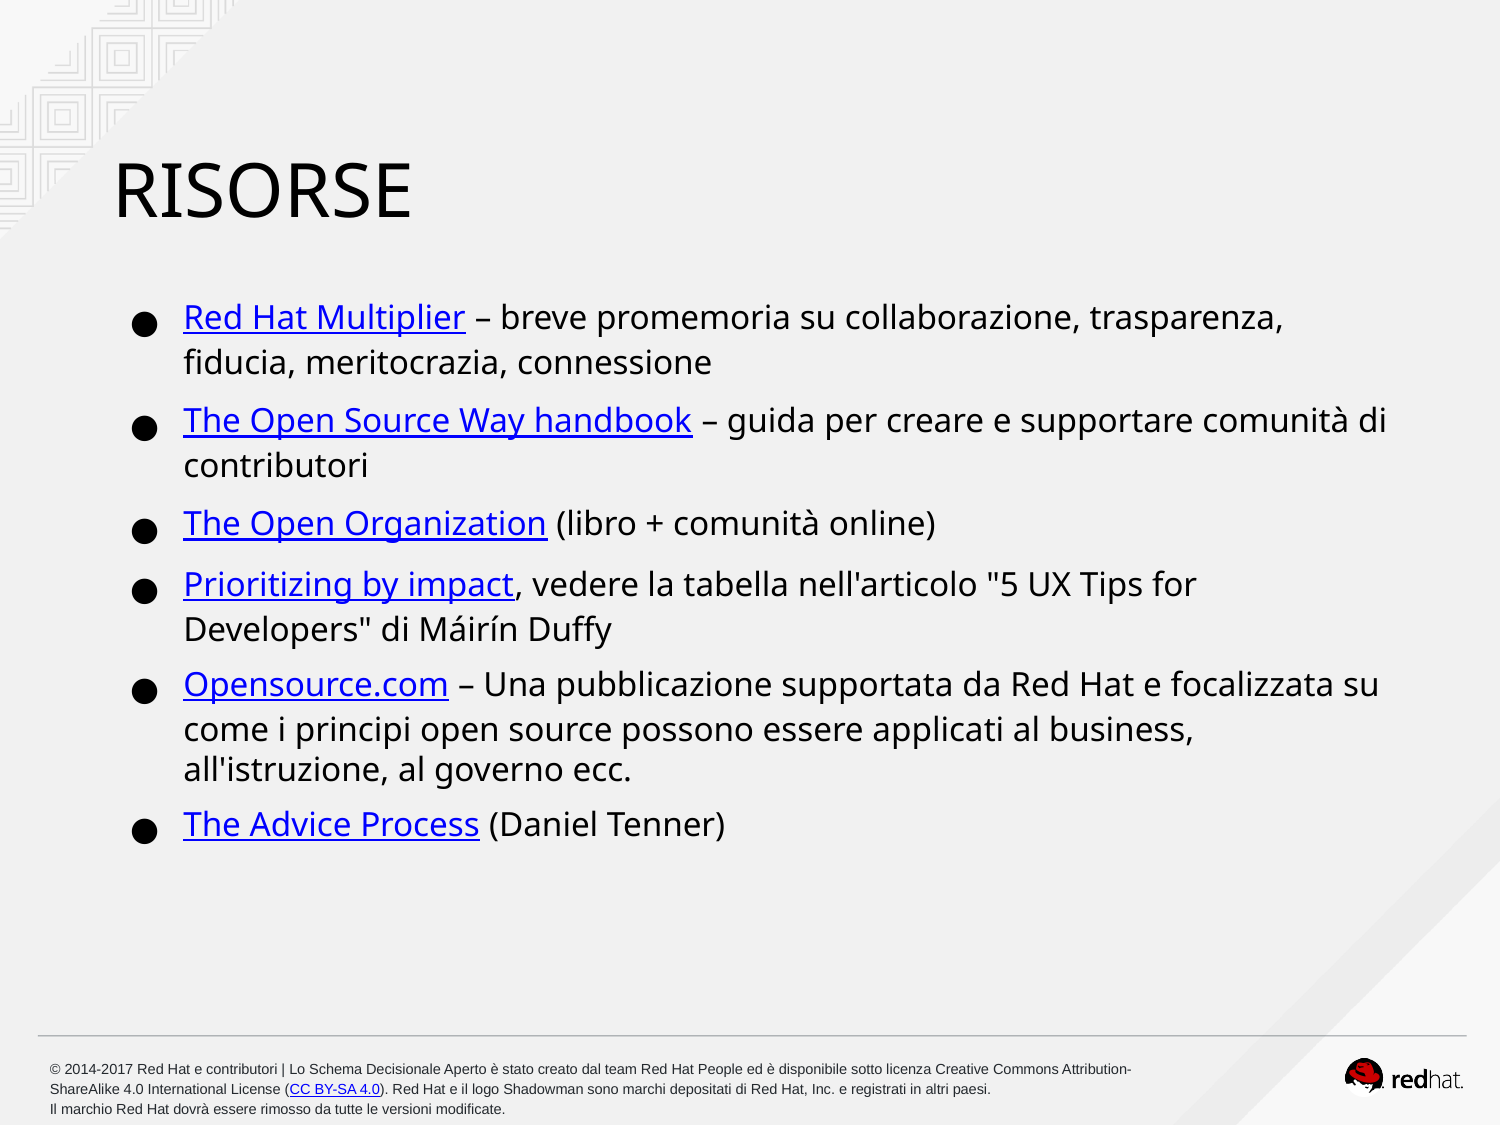

RISORSE
Red Hat Multiplier – breve promemoria su collaborazione, trasparenza, fiducia, meritocrazia, connessione
The Open Source Way handbook – guida per creare e supportare comunità di contributori
The Open Organization (libro + comunità online)
Prioritizing by impact, vedere la tabella nell'articolo "5 UX Tips for Developers" di Máirín Duffy
Opensource.com – Una pubblicazione supportata da Red Hat e focalizzata su come i principi open source possono essere applicati al business, all'istruzione, al governo ecc.
The Advice Process (Daniel Tenner)